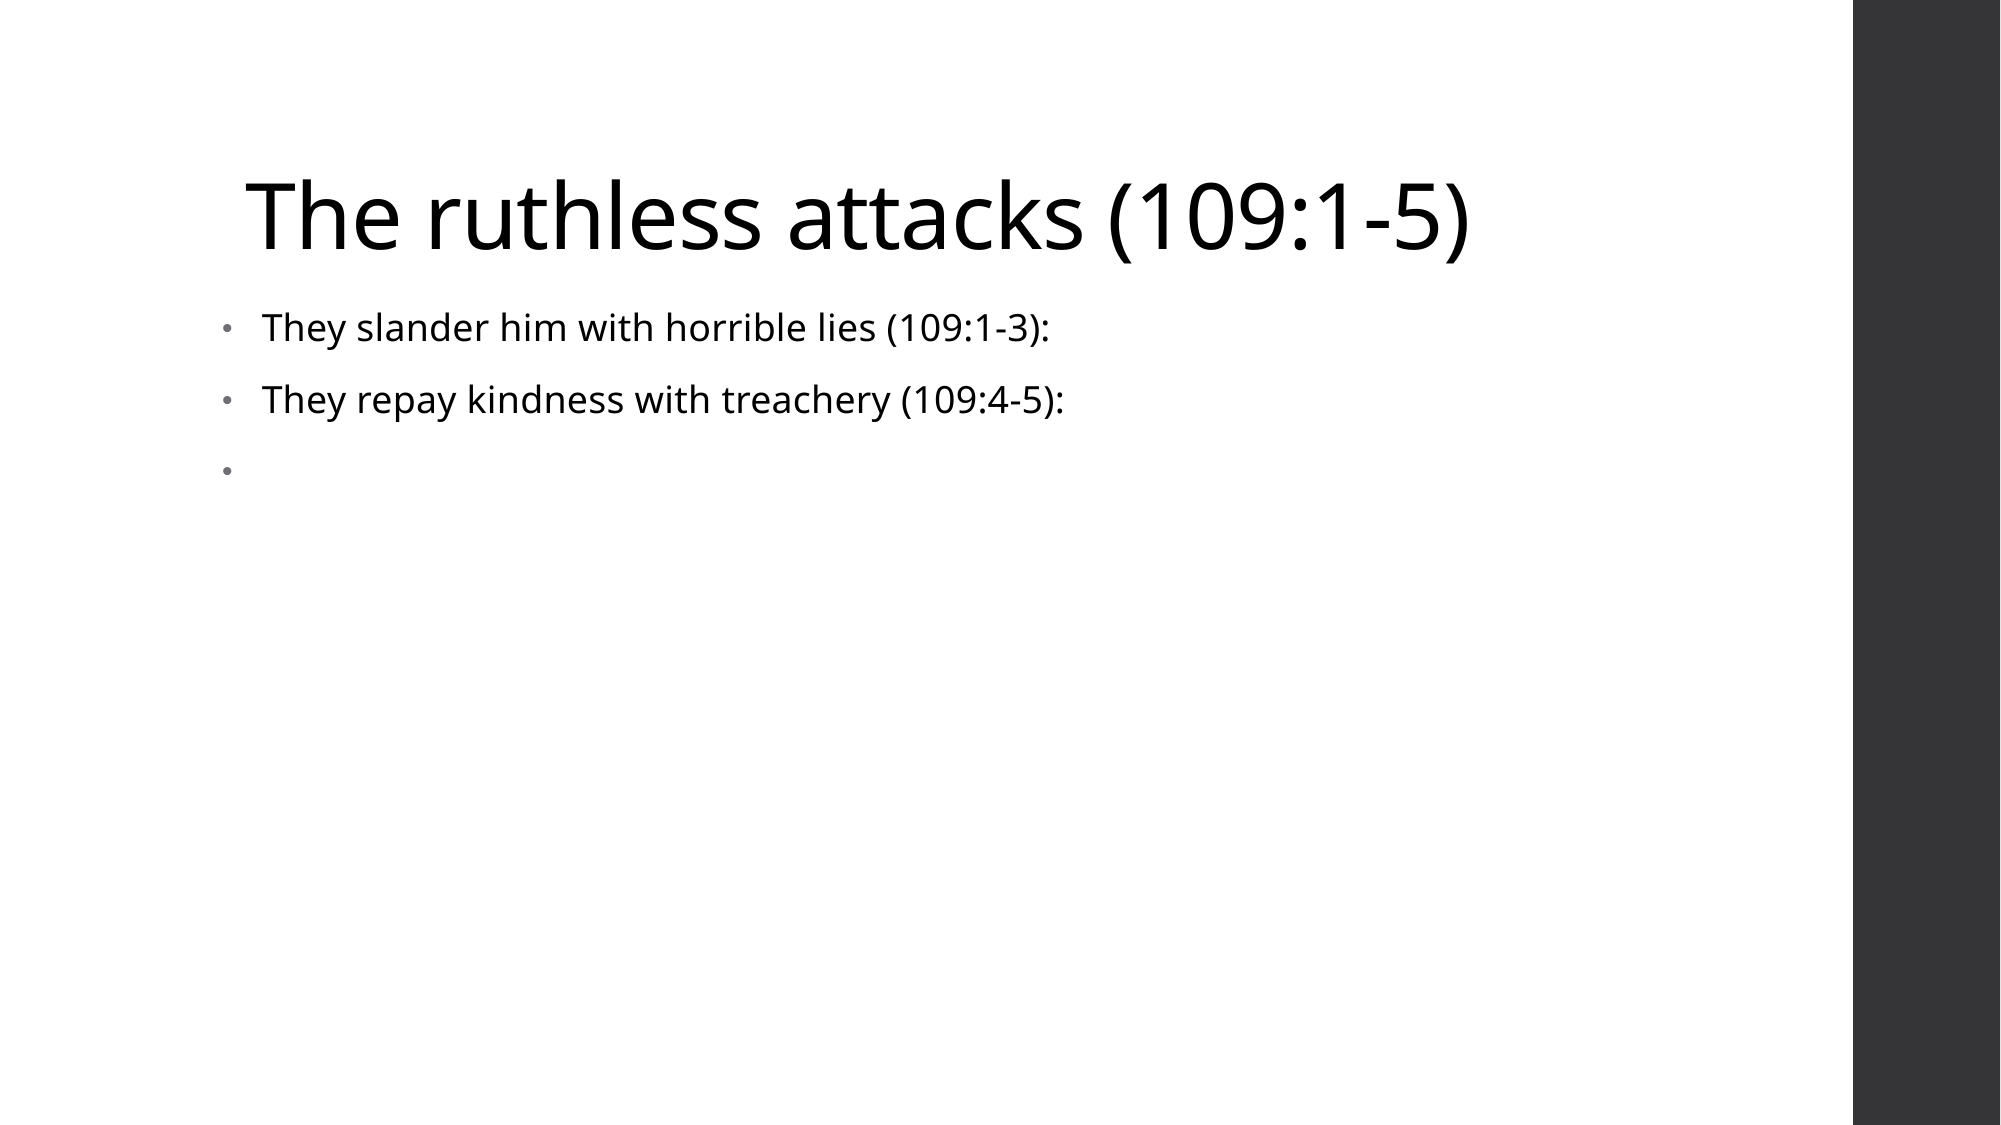

# The ruthless attacks (109:1-5)
 They slander him with horrible lies (109:1-3):
 They repay kindness with treachery (109:4-5):